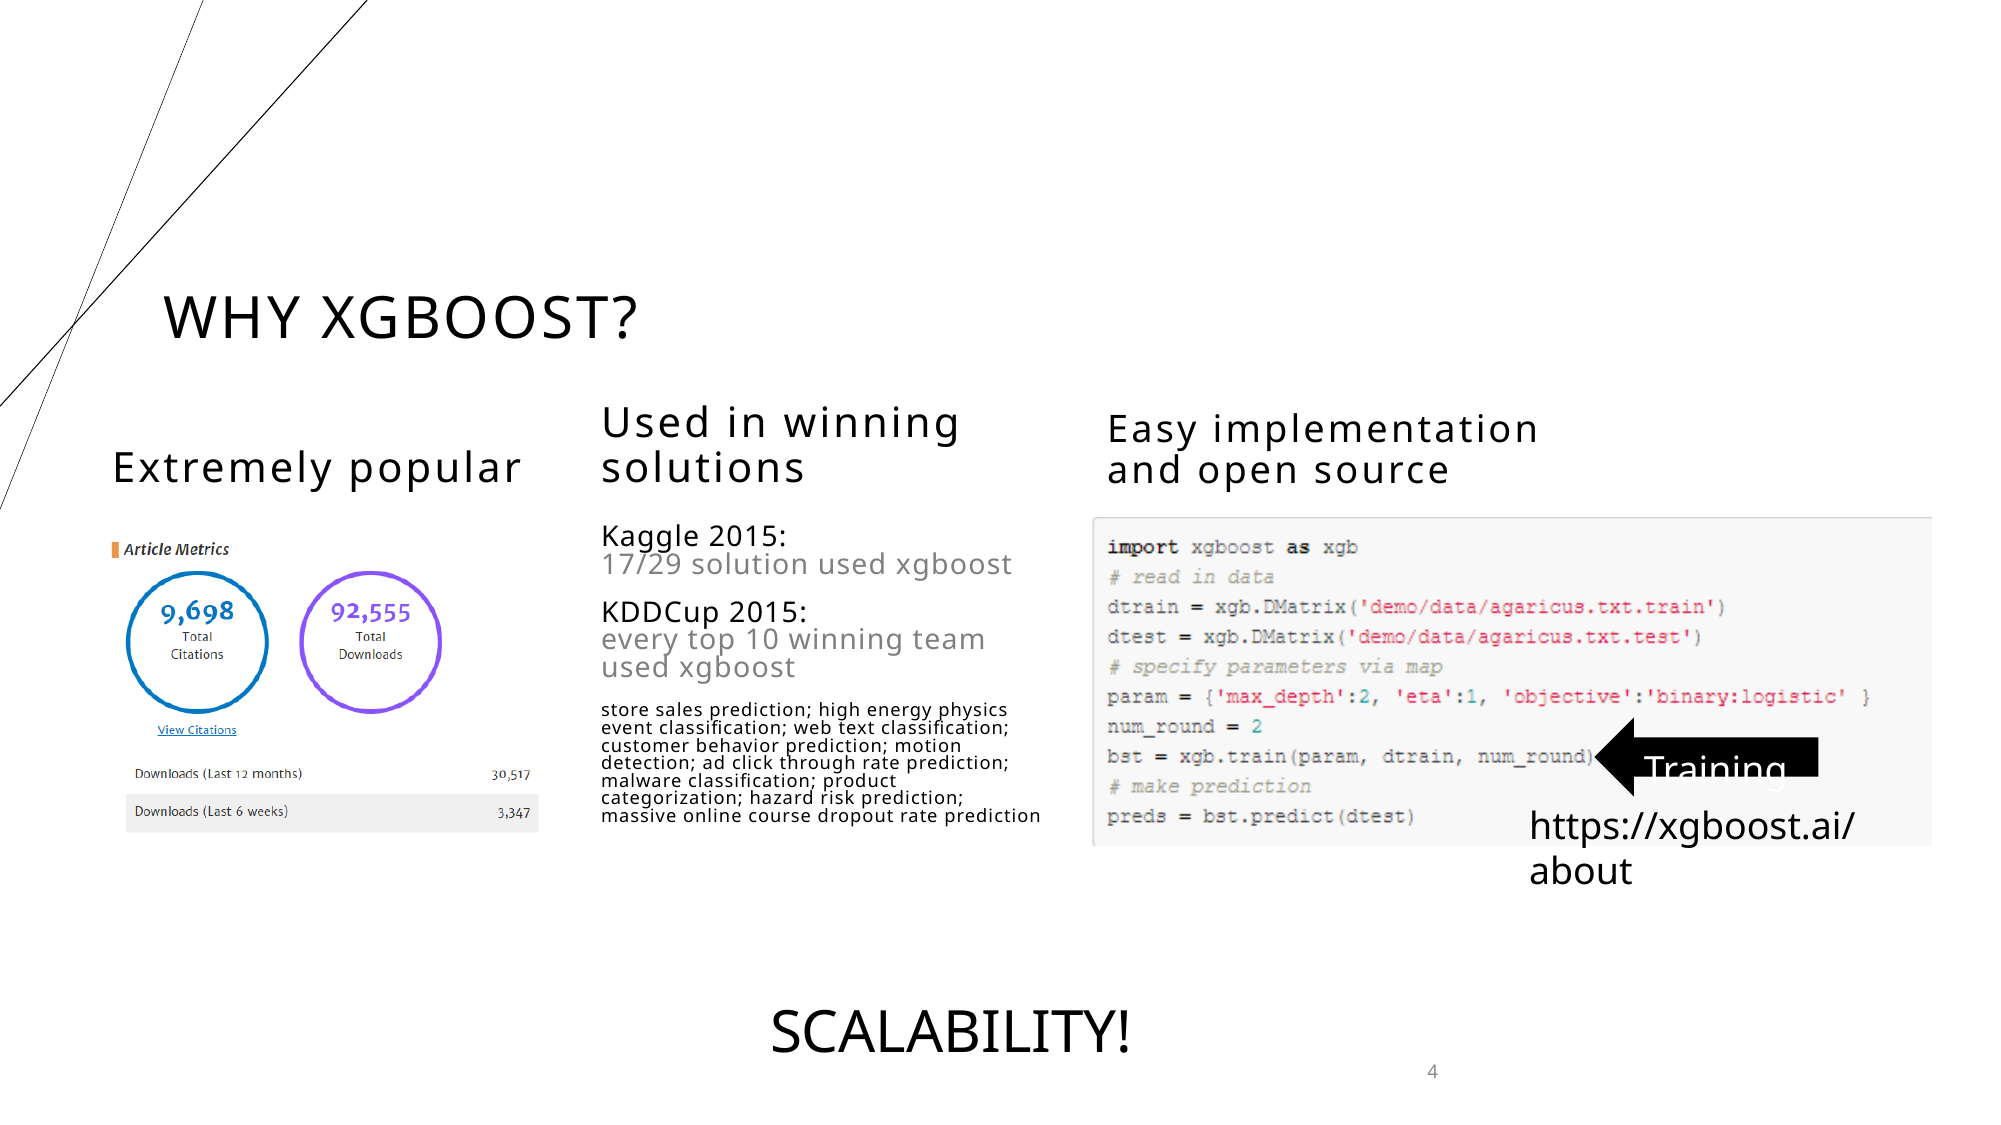

# Why xgboost?
Extremely popular
Used in winning solutions
Easy implementation and open source
Kaggle 2015:
17/29 solution used xgboost
KDDCup 2015:
every top 10 winning team used xgboost
store sales prediction; high energy physics event classification; web text classification; customer behavior prediction; motion detection; ad click through rate prediction; malware classification; product categorization; hazard risk prediction; massive online course dropout rate prediction
Training
https://xgboost.ai/about
SCALABILITY!